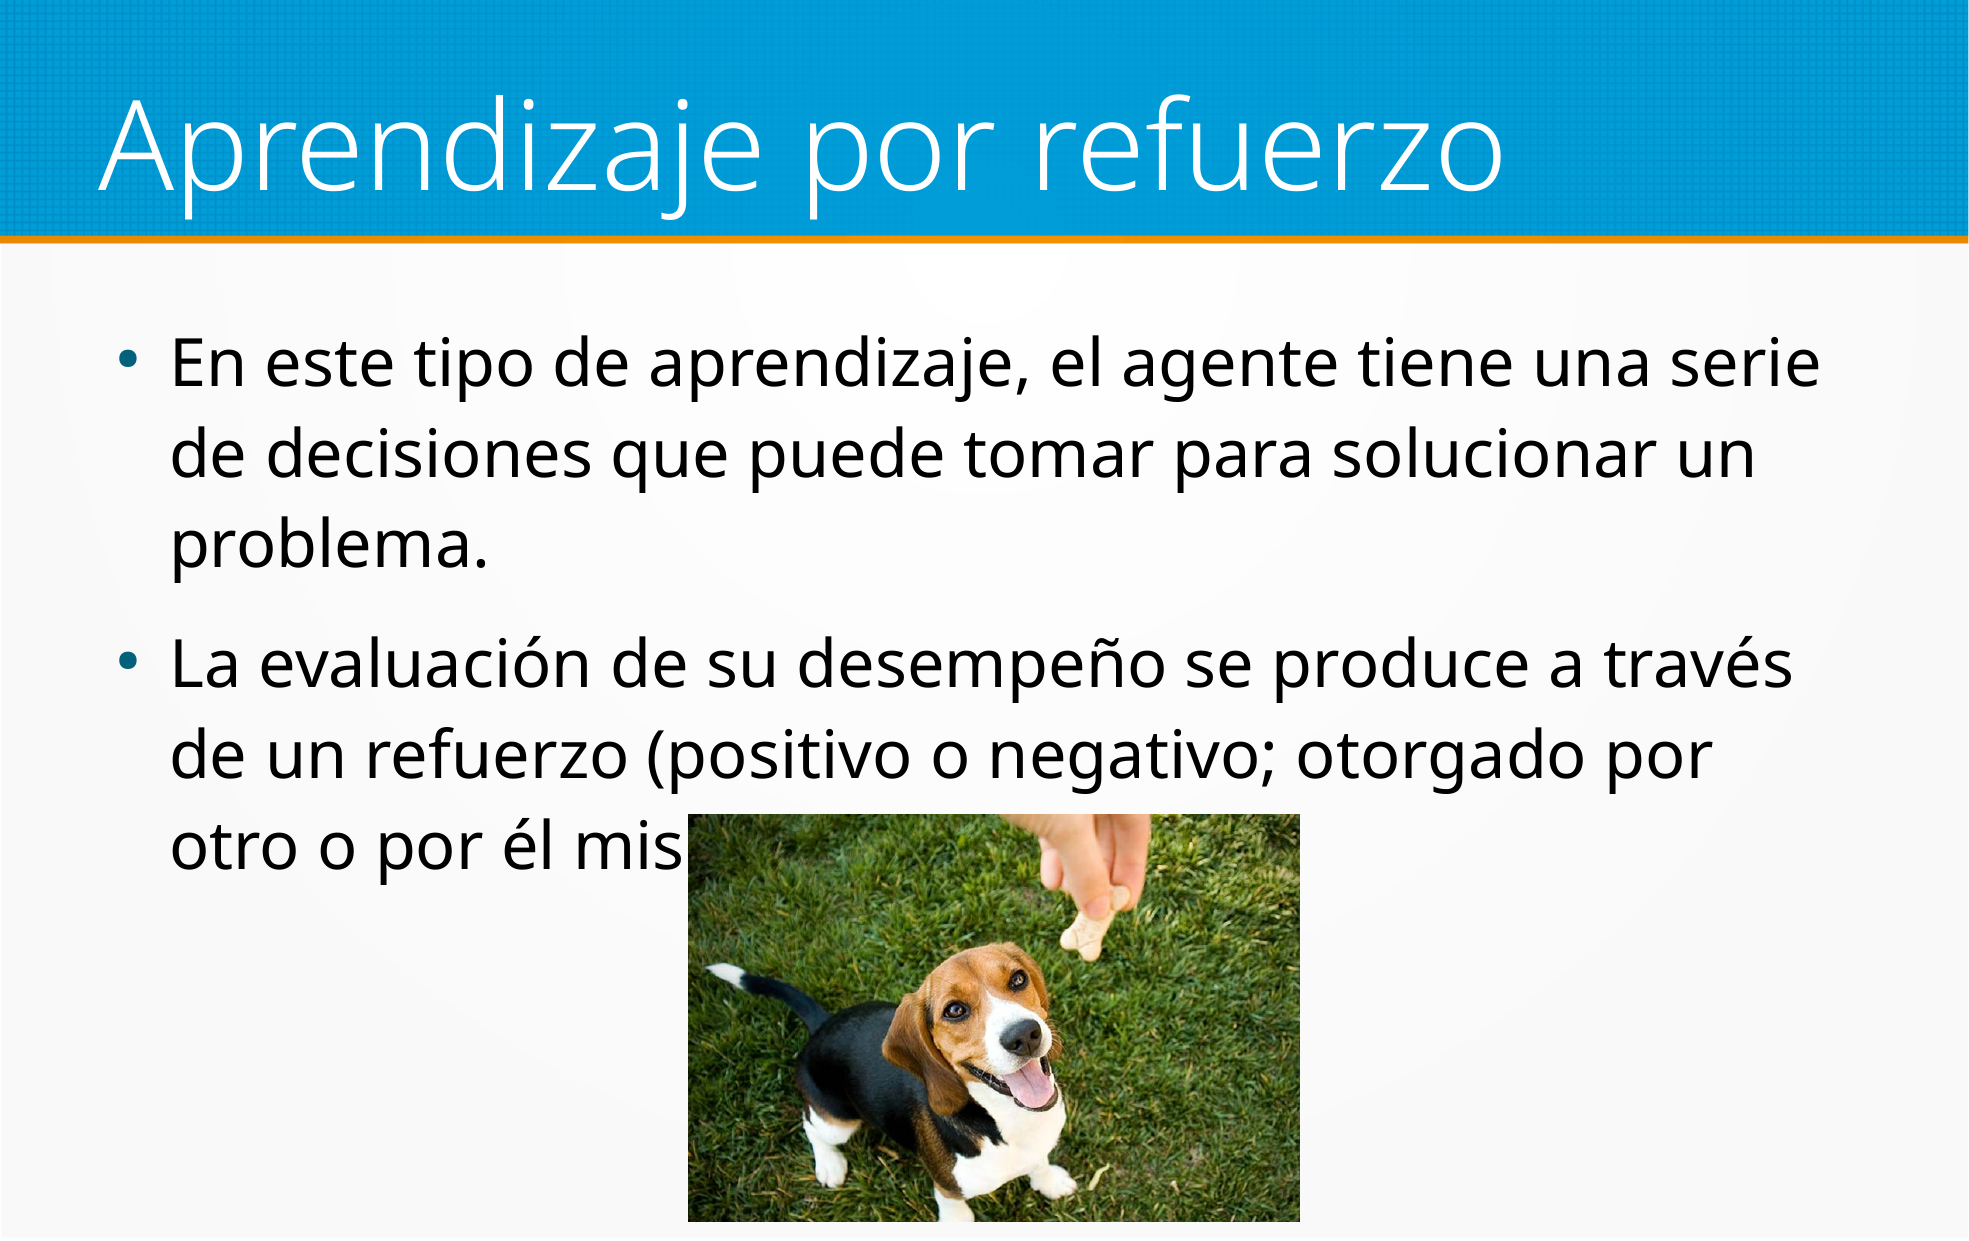

# Aprendizaje por refuerzo
En este tipo de aprendizaje, el agente tiene una serie de decisiones que puede tomar para solucionar un problema.
La evaluación de su desempeño se produce a través de un refuerzo (positivo o negativo; otorgado por otro o por él mismo).